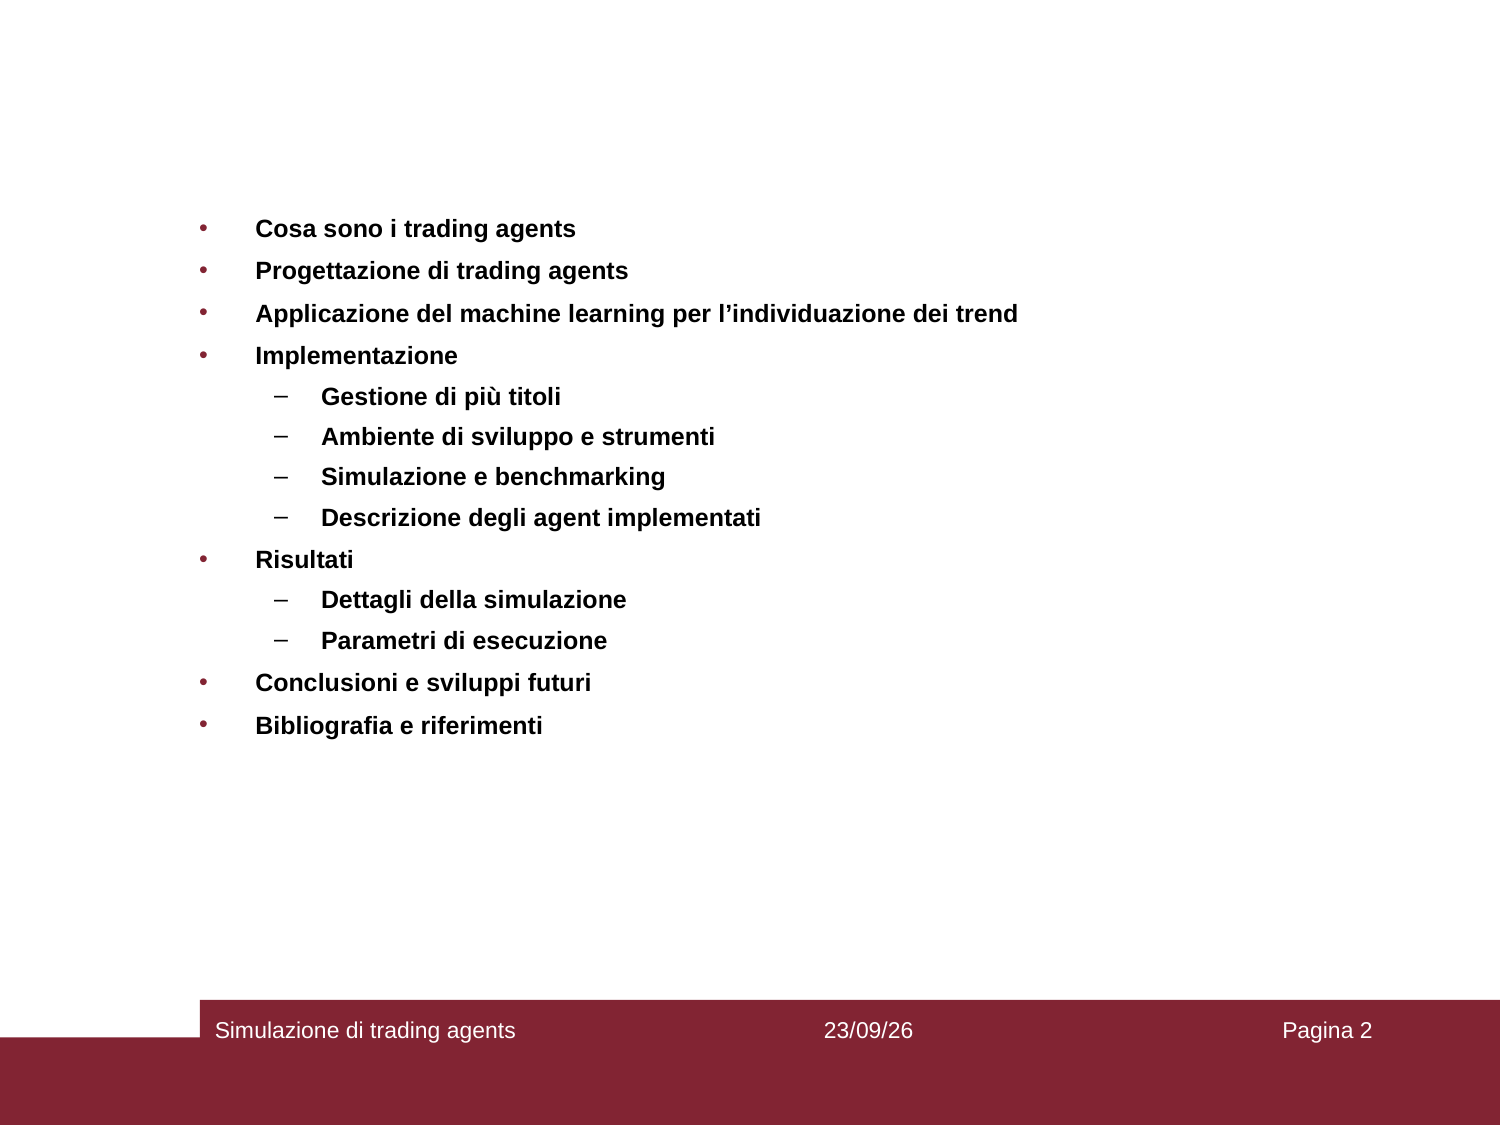

# Cosa sono i trading agents
Progettazione di trading agents
Applicazione del machine learning per l’individuazione dei trend
Implementazione
Gestione di più titoli
Ambiente di sviluppo e strumenti
Simulazione e benchmarking
Descrizione degli agent implementati
Risultati
Dettagli della simulazione
Parametri di esecuzione
Conclusioni e sviluppi futuri
Bibliografia e riferimenti
Simulazione di trading agents
2